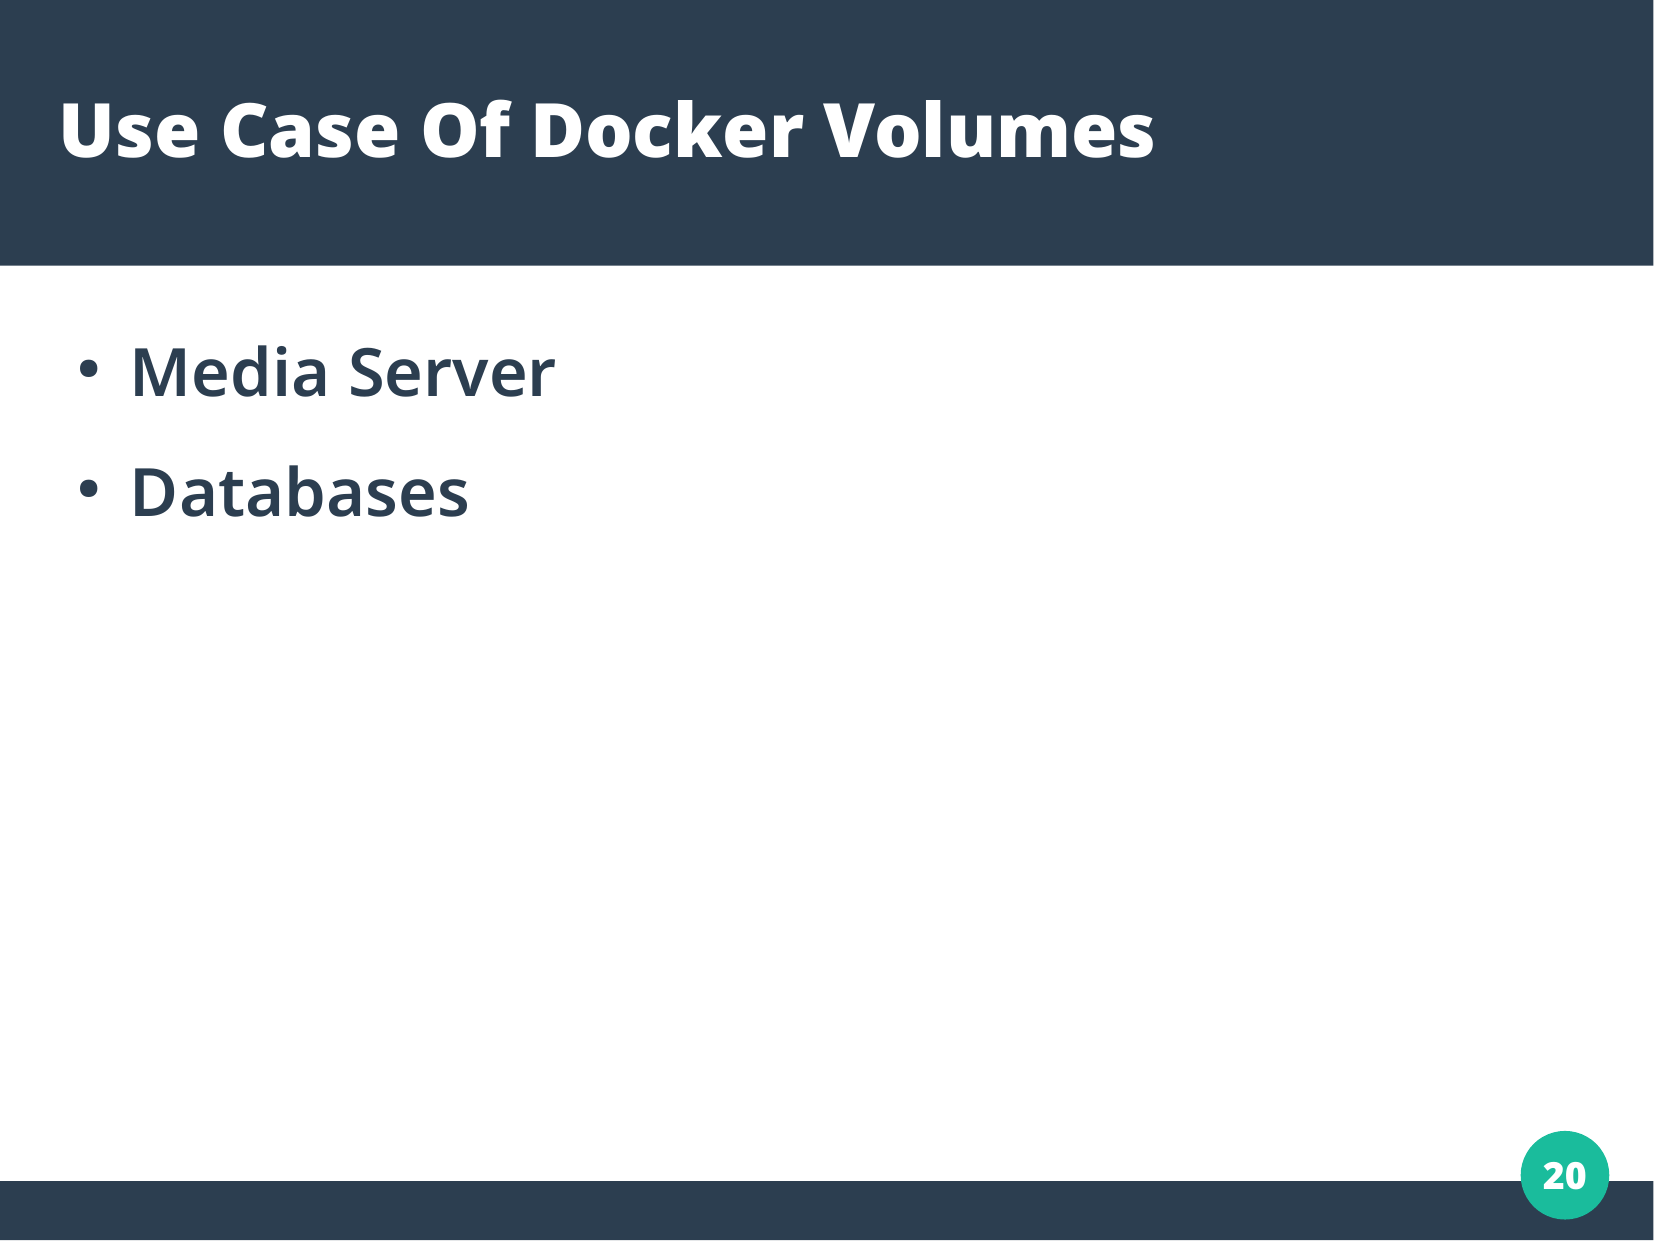

# Use Case Of Docker Volumes
Media Server
Databases
20